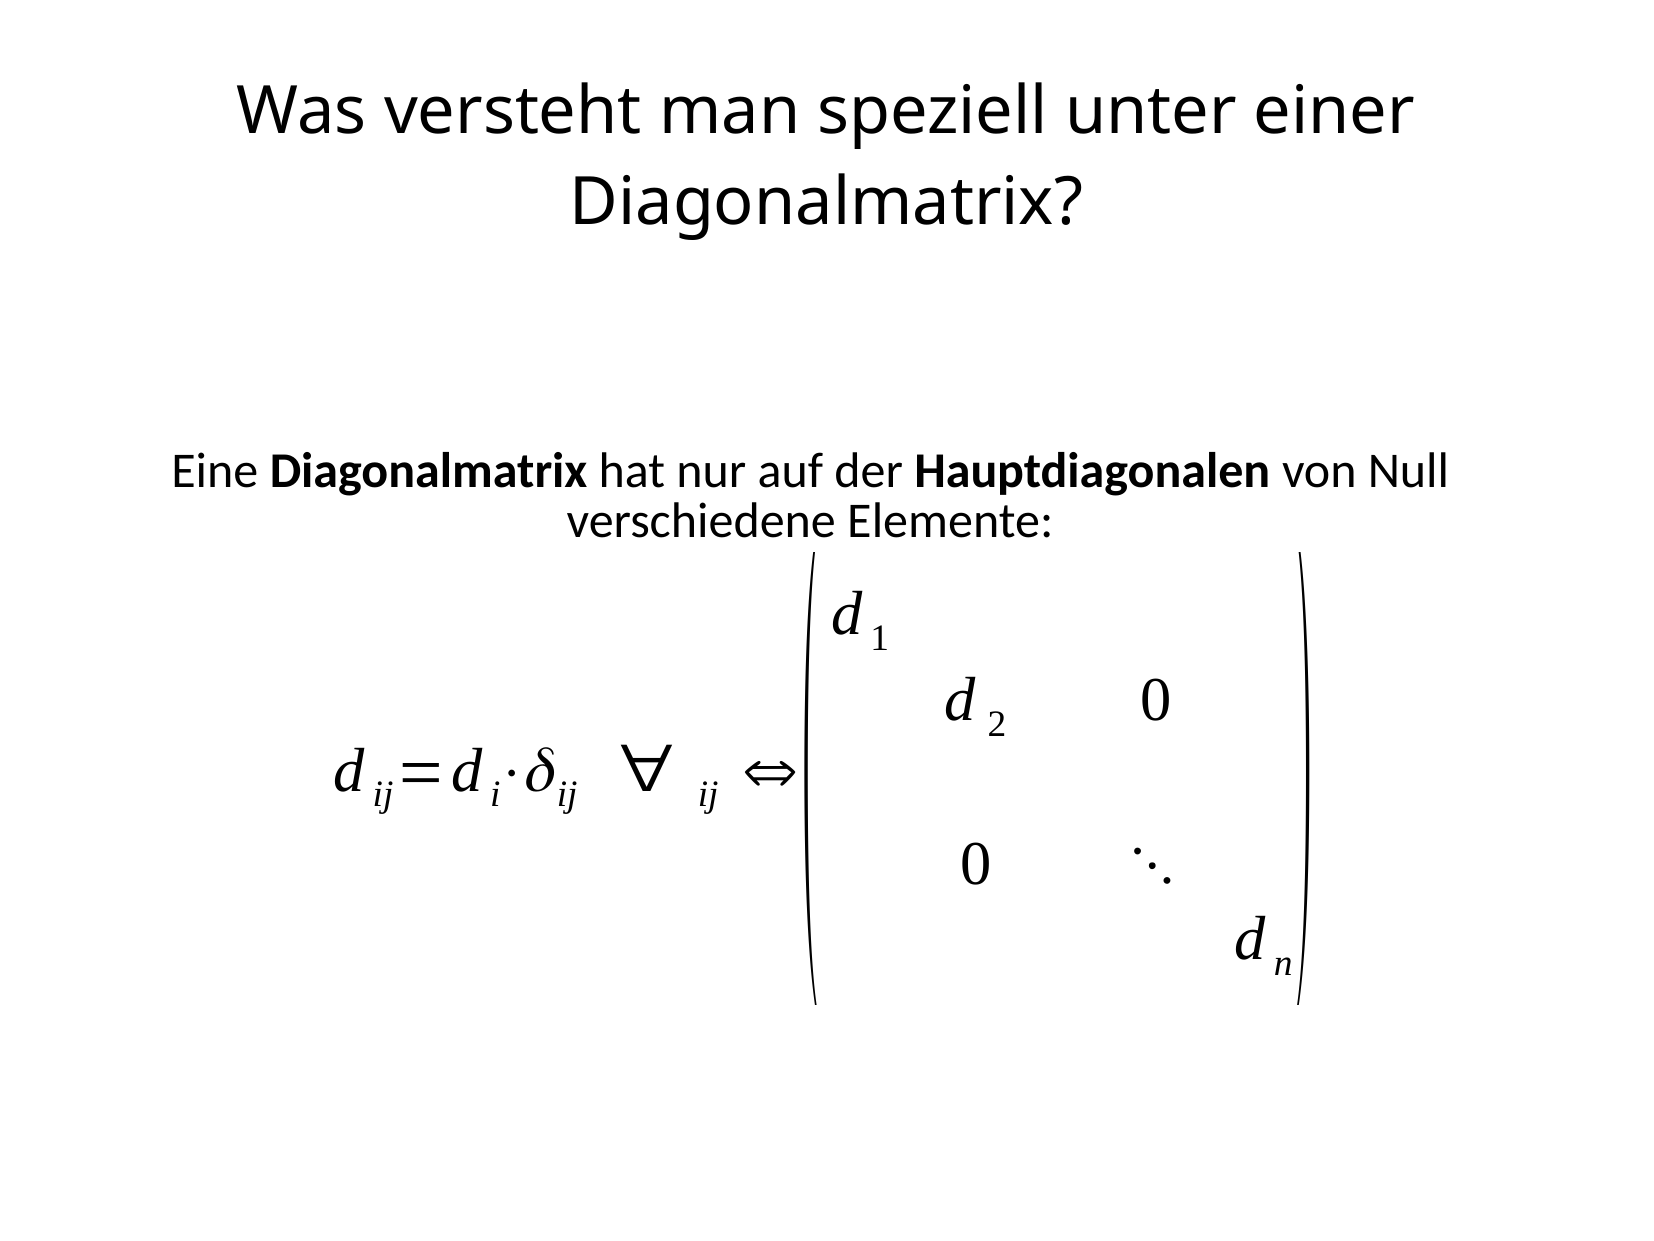

# Was versteht man speziell unter einer Diagonalmatrix?
Eine Diagonalmatrix hat nur auf der Hauptdiagonalen von Null verschiedene Elemente: